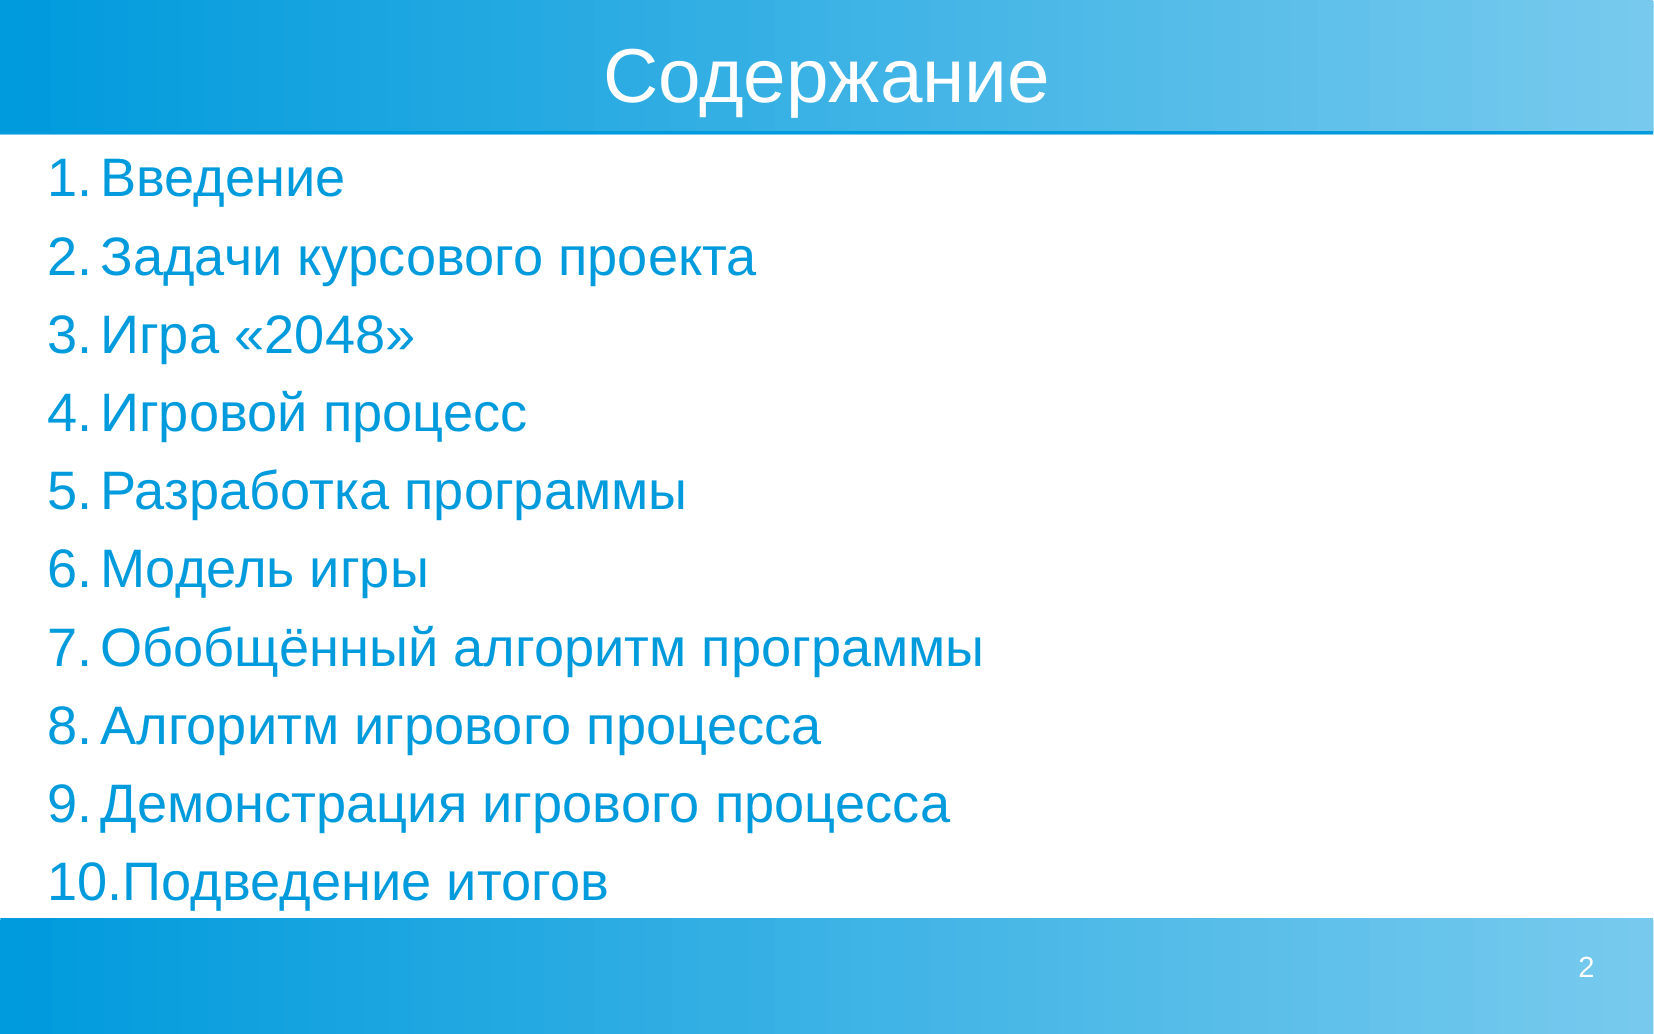

# Содержание
Введение
Задачи курсового проекта
Игра «2048»
Игровой процесс
Разработка программы
Модель игры
Обобщённый алгоритм программы
Алгоритм игрового процесса
Демонстрация игрового процесса
Подведение итогов
2